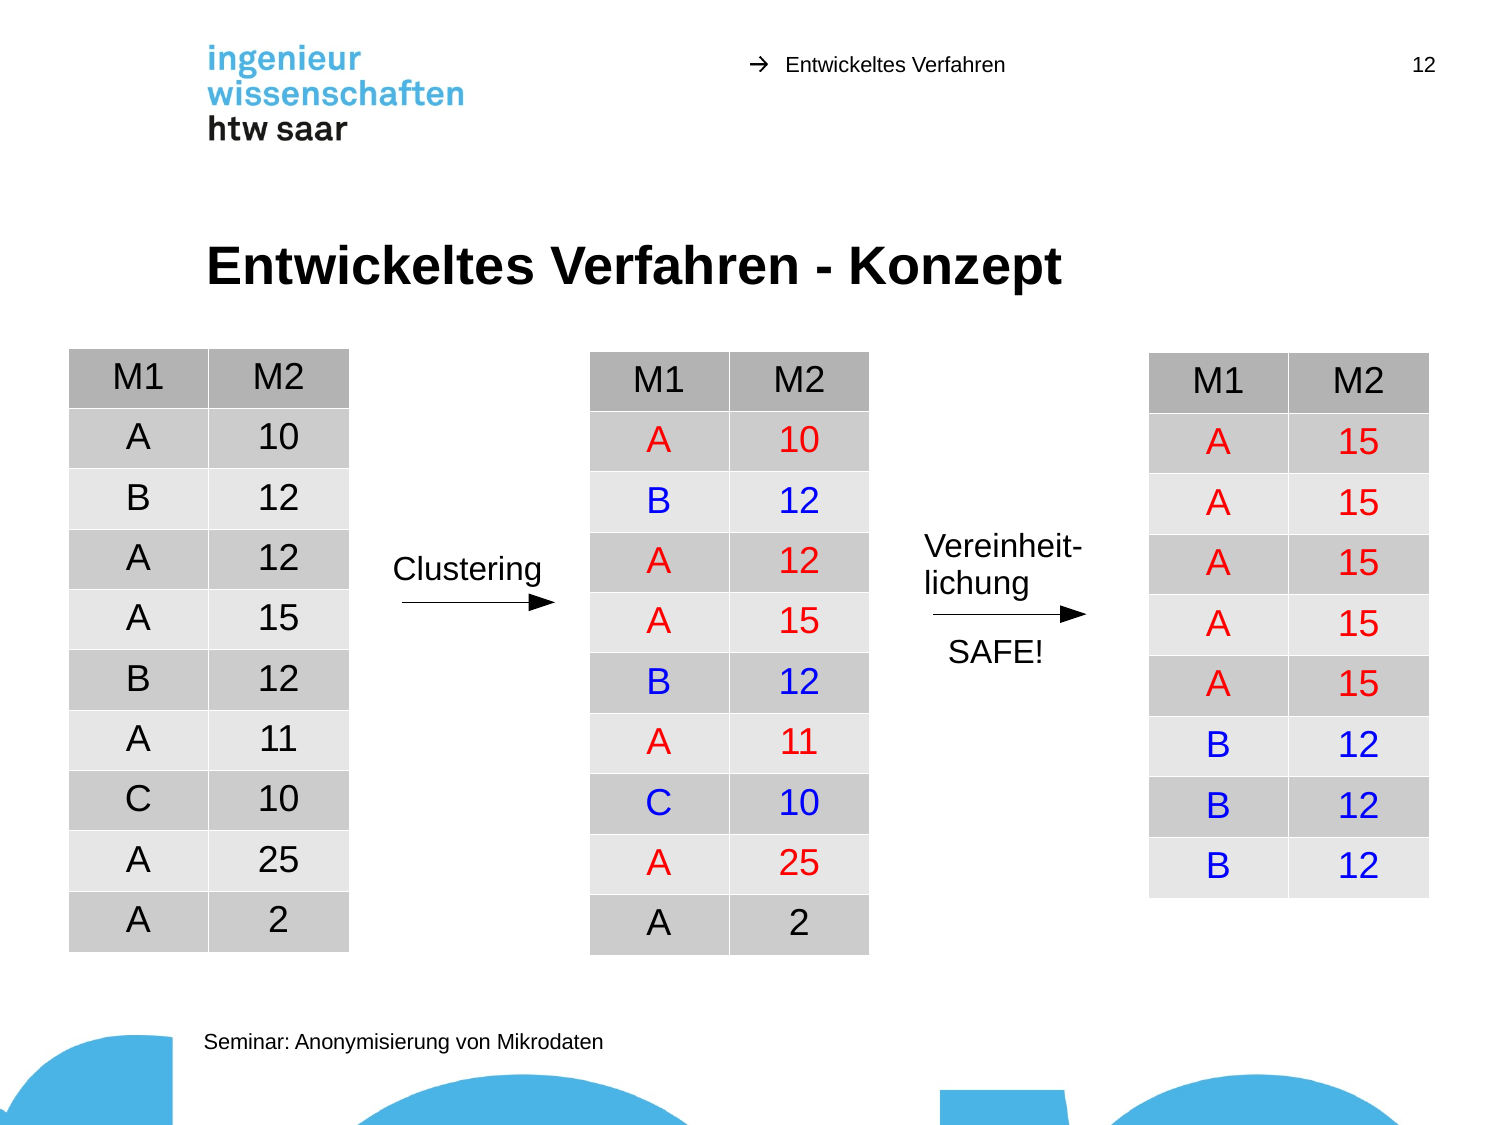

Entwickeltes Verfahren
Entwickeltes Verfahren - Konzept
| M1 | M2 |
| --- | --- |
| A | 10 |
| B | 12 |
| A | 12 |
| A | 15 |
| B | 12 |
| A | 11 |
| C | 10 |
| A | 25 |
| A | 2 |
| M1 | M2 |
| --- | --- |
| A | 10 |
| B | 12 |
| A | 12 |
| A | 15 |
| B | 12 |
| A | 11 |
| C | 10 |
| A | 25 |
| A | 2 |
| M1 | M2 |
| --- | --- |
| A | 15 |
| A | 15 |
| A | 15 |
| A | 15 |
| A | 15 |
| B | 12 |
| B | 12 |
| B | 12 |
Vereinheit-
lichung
Clustering
SAFE!
Seminar: Anonymisierung von Mikrodaten